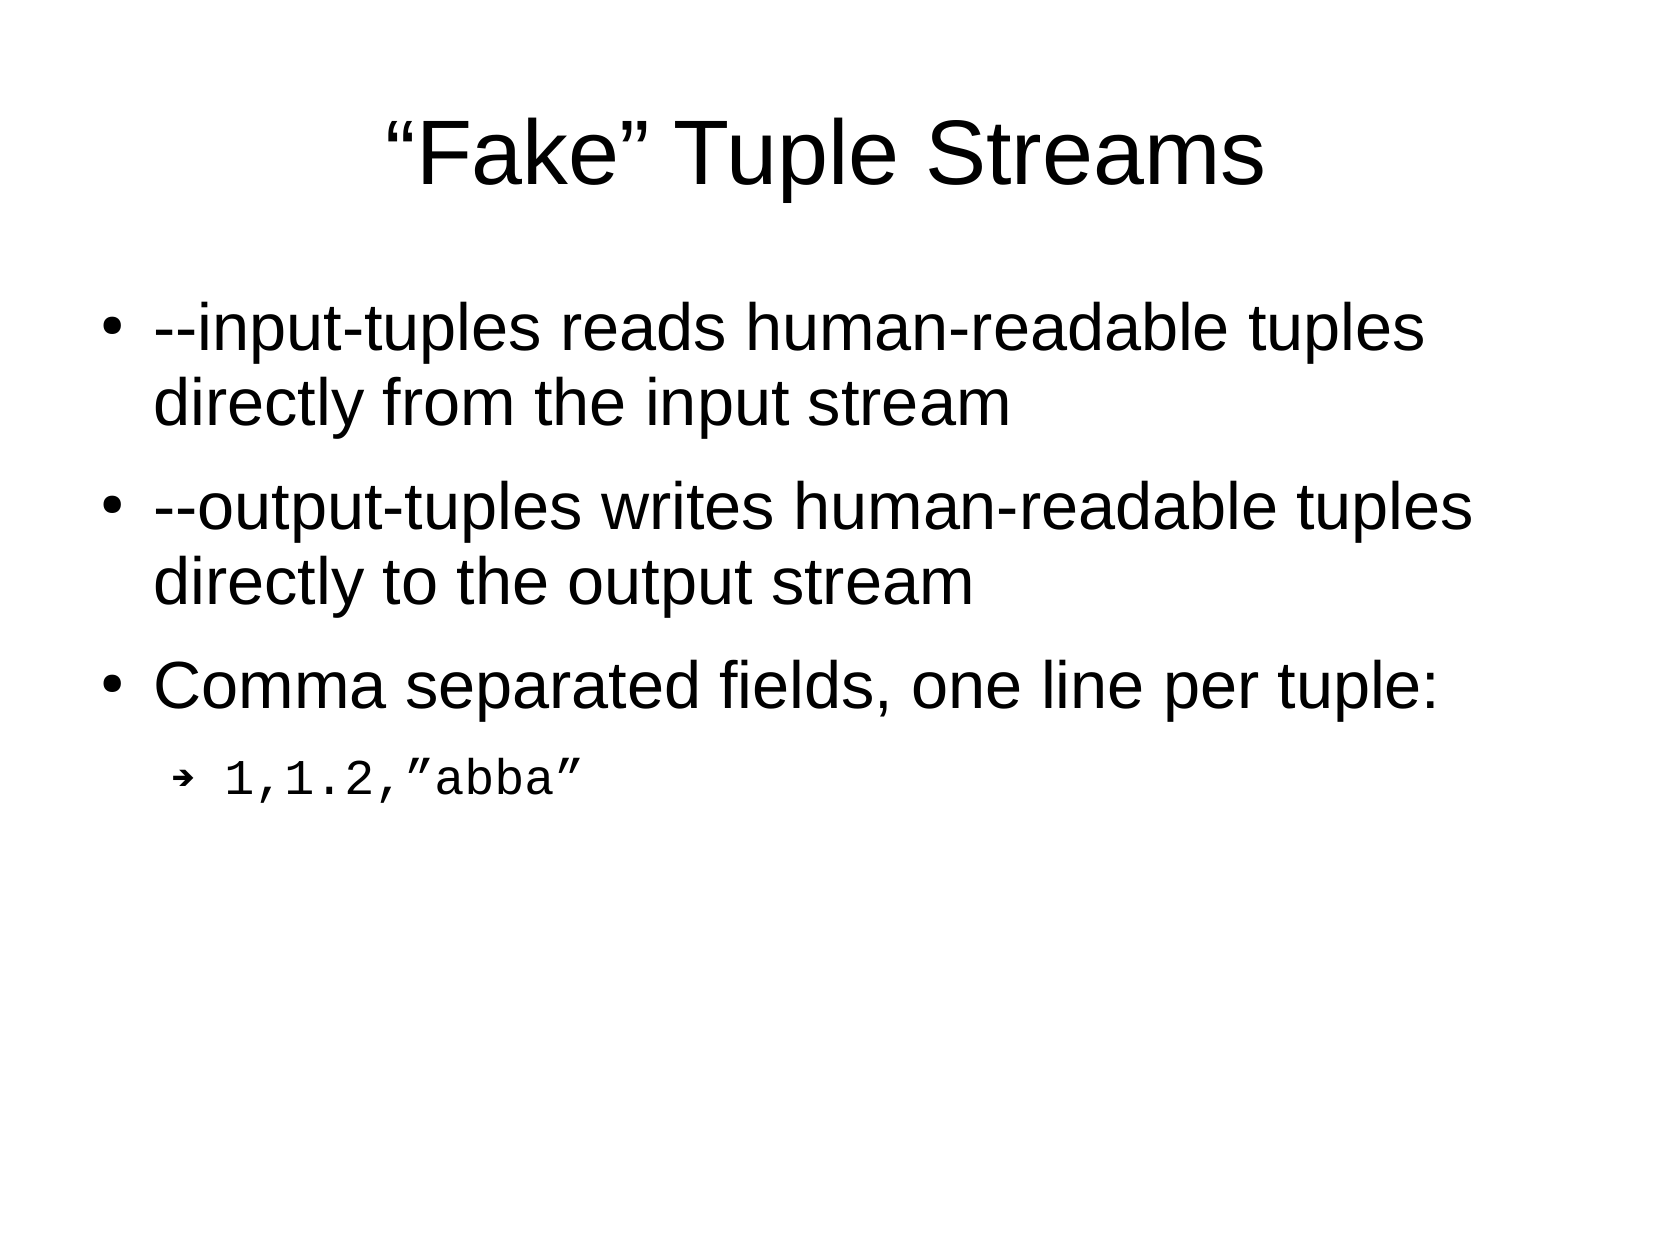

# “Fake” Tuple Streams
--input-tuples reads human-readable tuples directly from the input stream
--output-tuples writes human-readable tuples directly to the output stream
Comma separated fields, one line per tuple:
1,1.2,”abba”